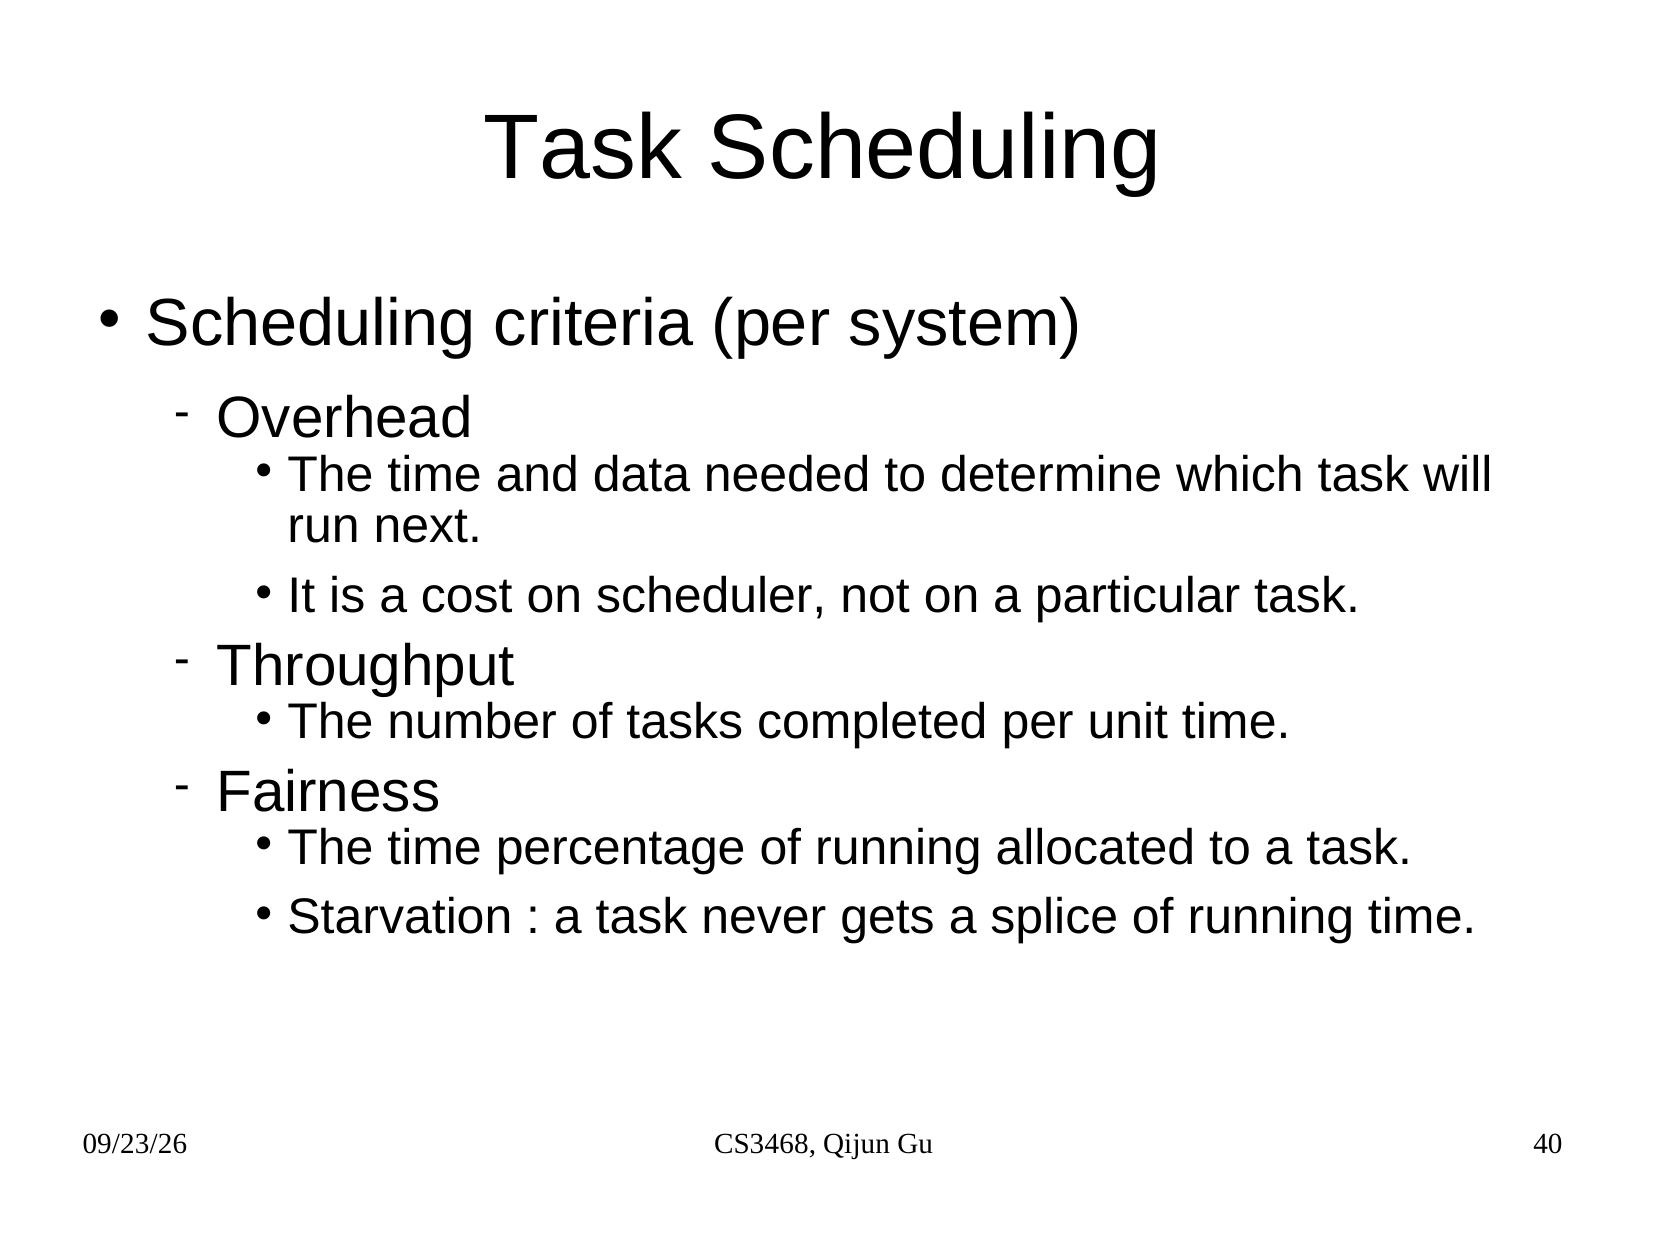

# Task Scheduling
Scheduling criteria (per system)
Overhead
The time and data needed to determine which task will run next.
It is a cost on scheduler, not on a particular task.
Throughput
The number of tasks completed per unit time.
Fairness
The time percentage of running allocated to a task.
Starvation : a task never gets a splice of running time.
CS3468, Qijun Gu
40